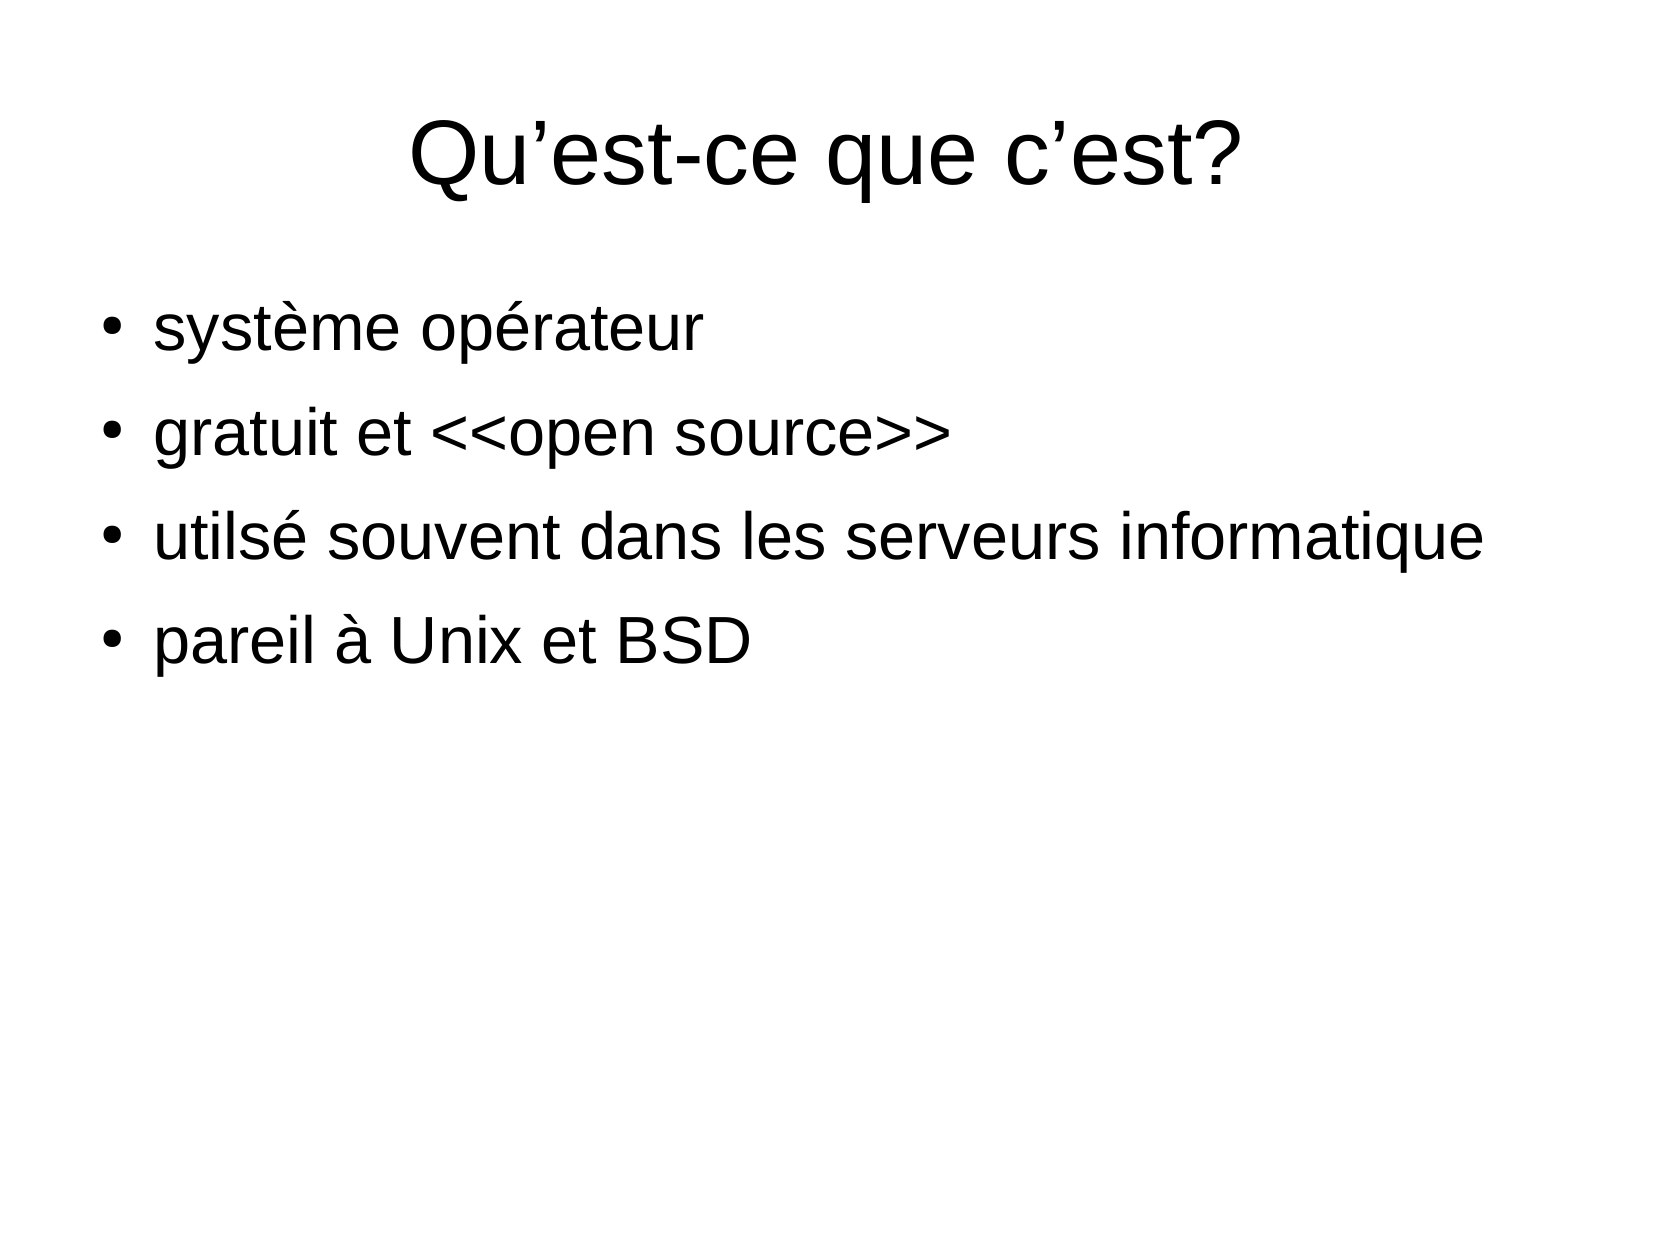

# Qu’est-ce que c’est?
système opérateur
gratuit et <<open source>>
utilsé souvent dans les serveurs informatique
pareil à Unix et BSD